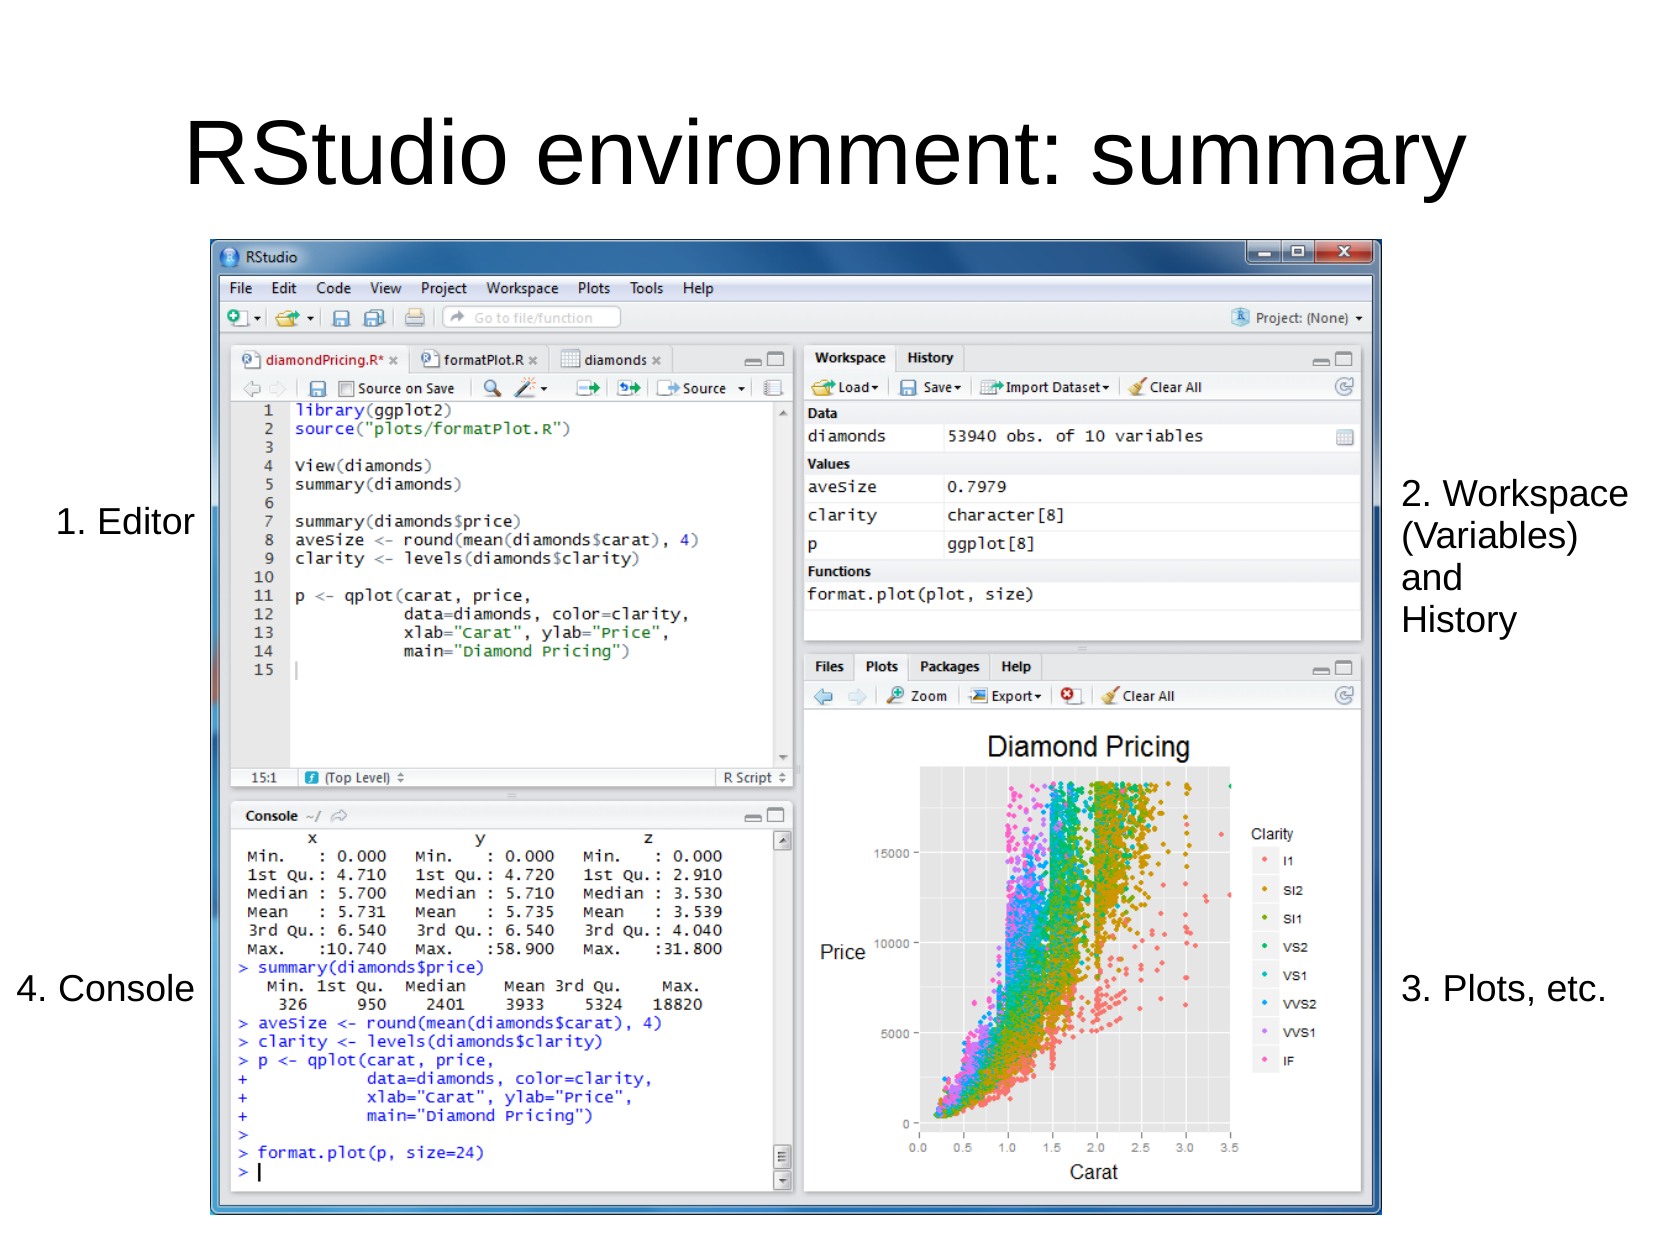

# RStudio environment: summary
2. Workspace
(Variables)
and
History
1. Editor
4. Console
3. Plots, etc.